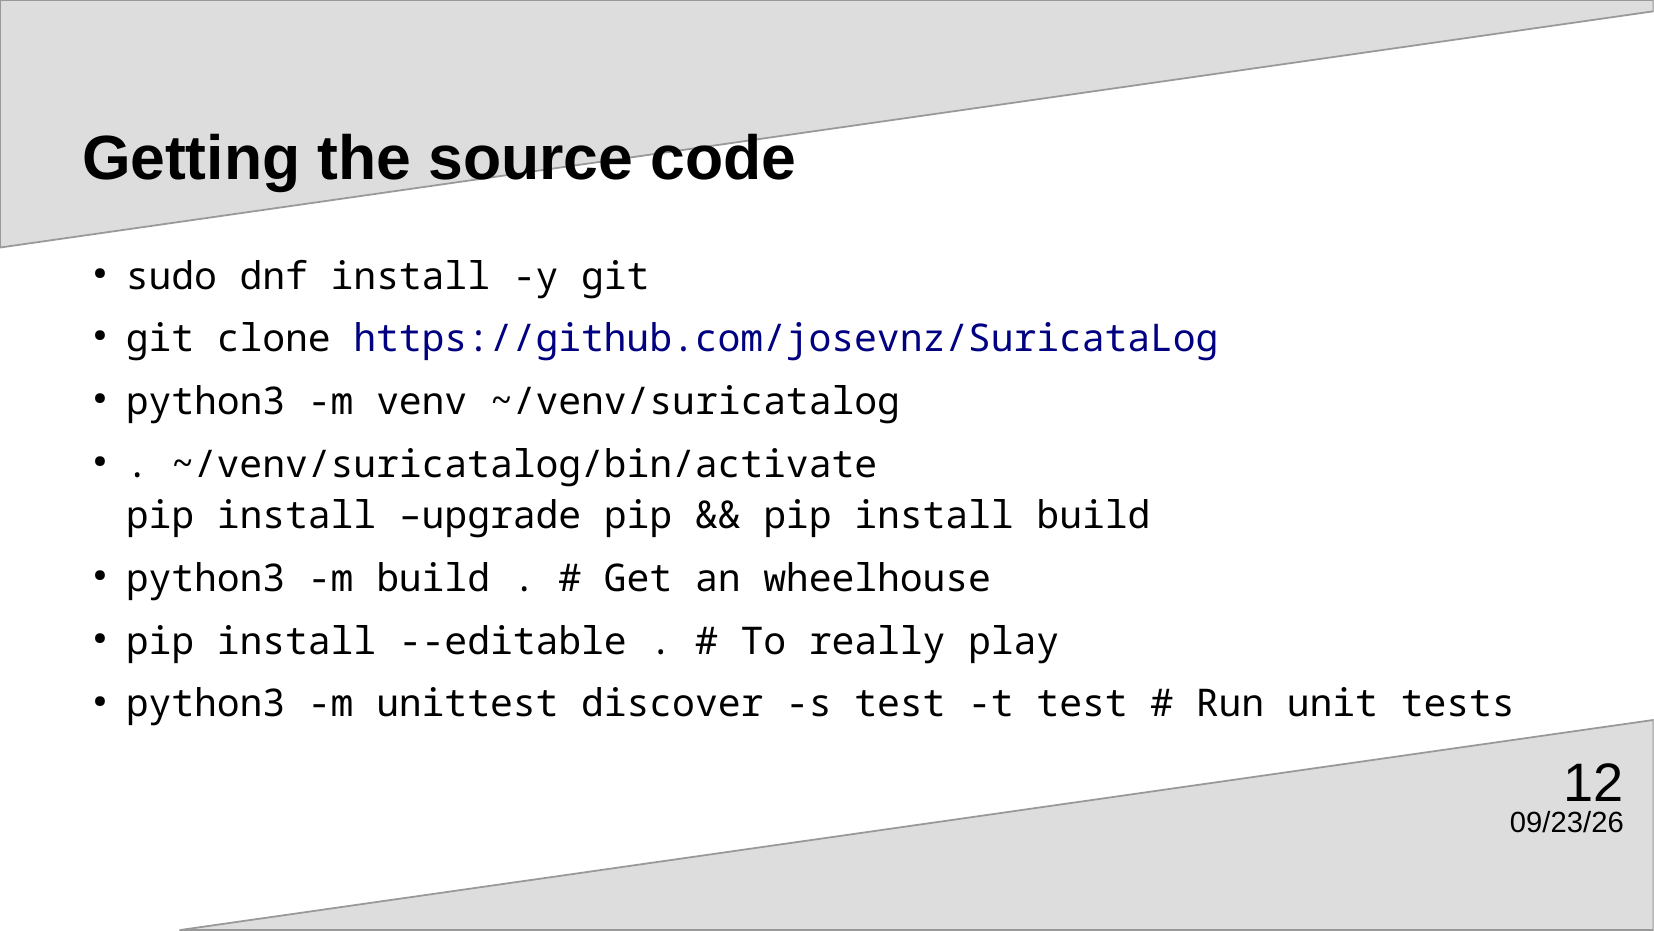

# Getting the source code
sudo dnf install -y git
git clone https://github.com/josevnz/SuricataLog
python3 -m venv ~/venv/suricatalog
. ~/venv/suricatalog/bin/activate
pip install –upgrade pip && pip install build
python3 -m build . # Get an wheelhouse
pip install --editable . # To really play
python3 -m unittest discover -s test -t test # Run unit tests
12